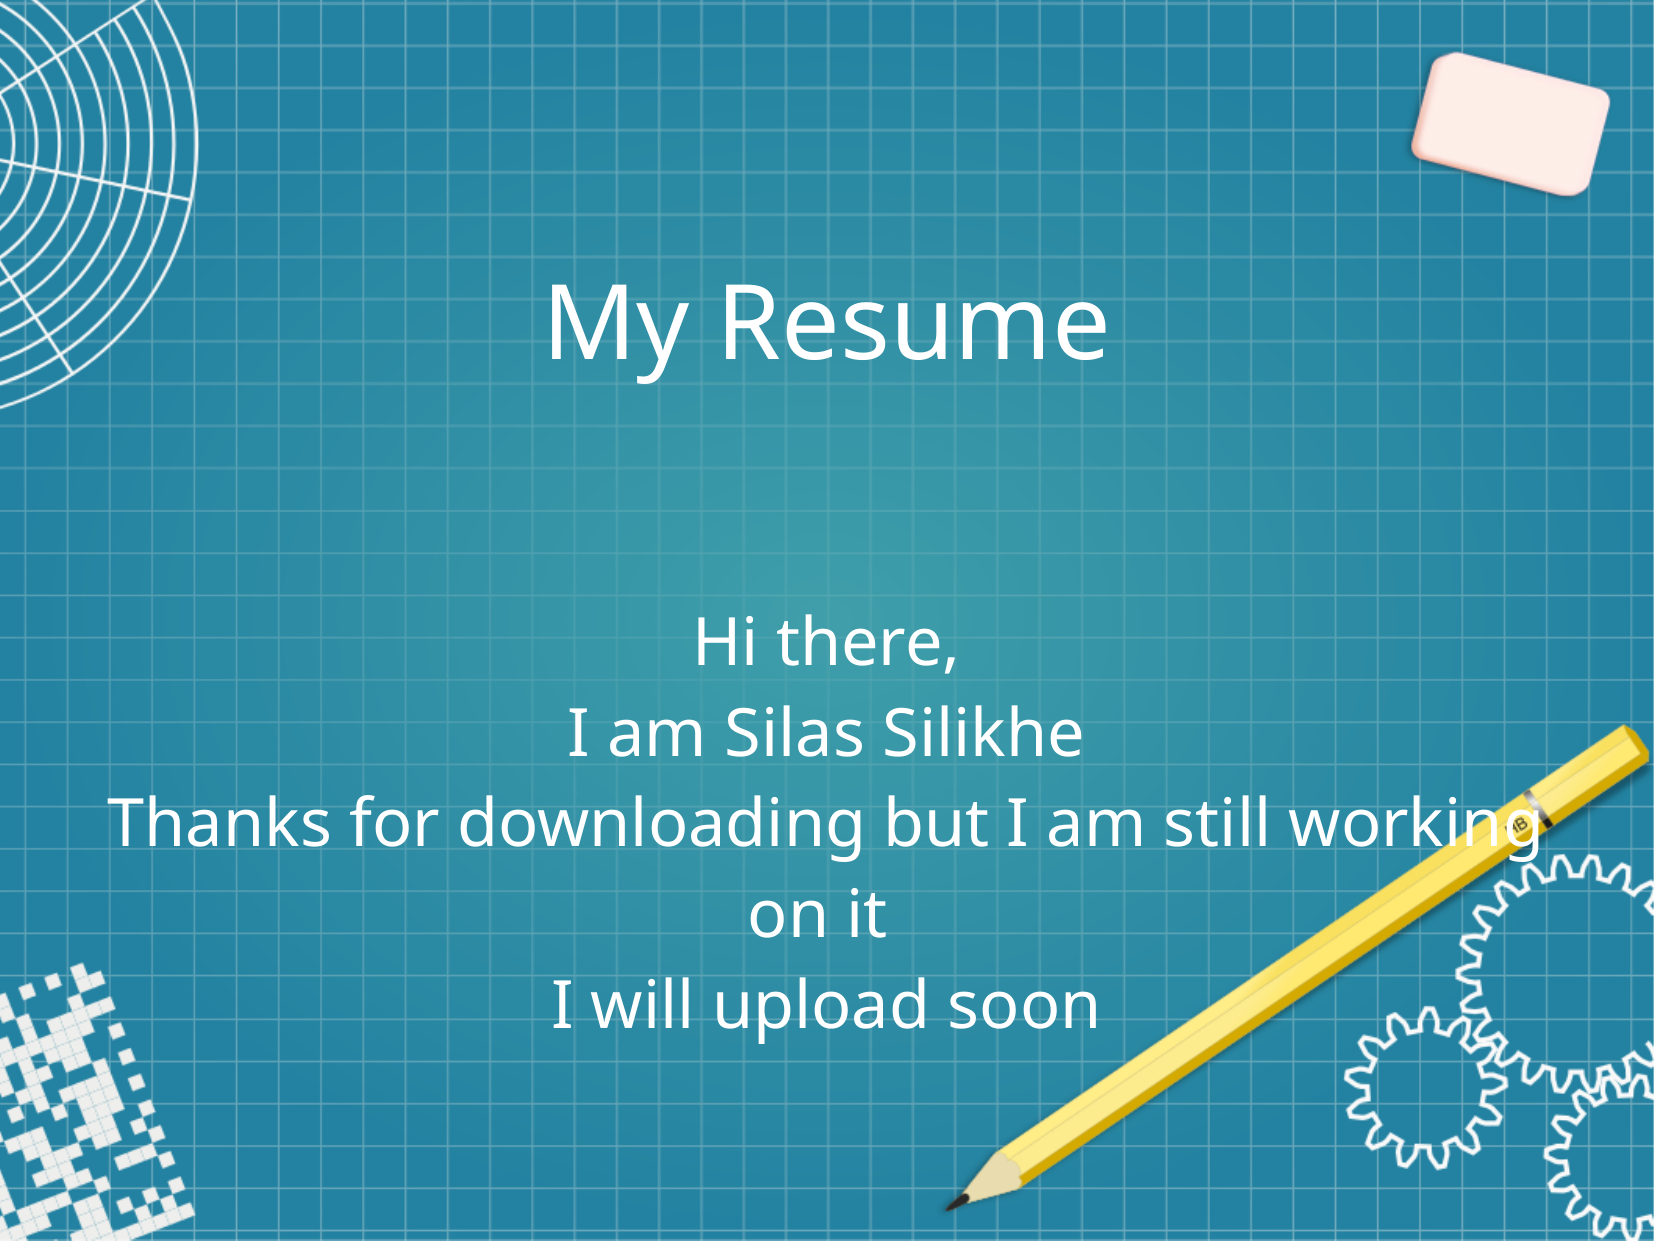

# My Resume
Hi there,
I am Silas Silikhe
Thanks for downloading but I am still working on it
I will upload soon